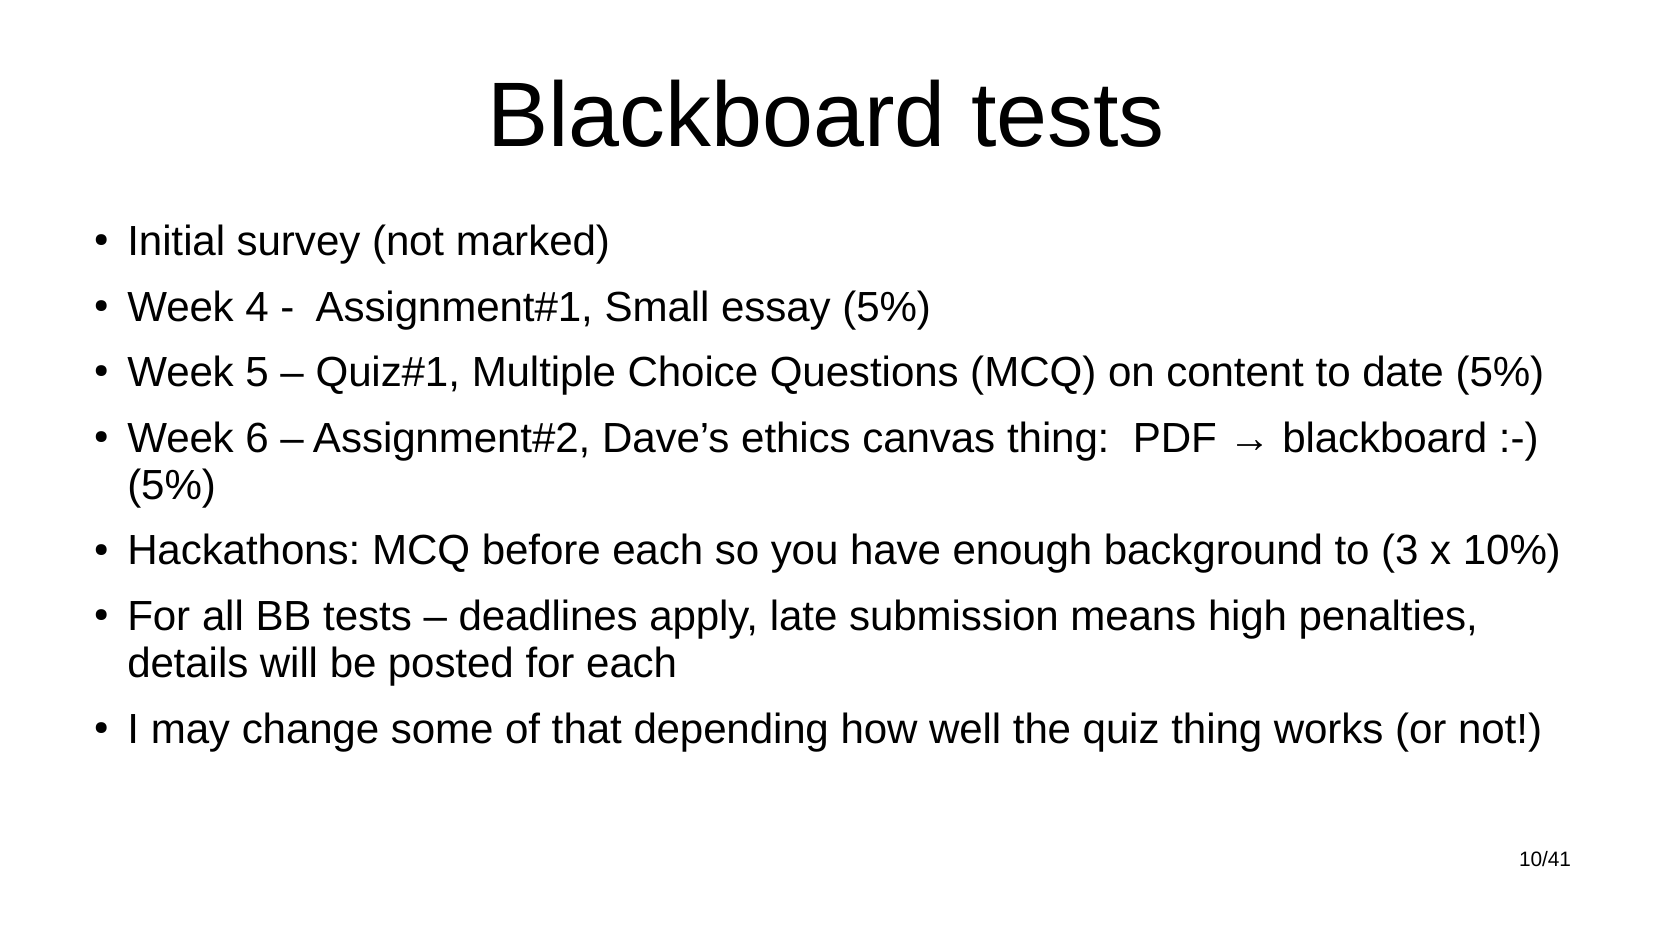

# Blackboard tests
Initial survey (not marked)
Week 4 - Assignment#1, Small essay (5%)
Week 5 – Quiz#1, Multiple Choice Questions (MCQ) on content to date (5%)
Week 6 – Assignment#2, Dave’s ethics canvas thing: PDF → blackboard :-) (5%)
Hackathons: MCQ before each so you have enough background to (3 x 10%)
For all BB tests – deadlines apply, late submission means high penalties, details will be posted for each
I may change some of that depending how well the quiz thing works (or not!)
10